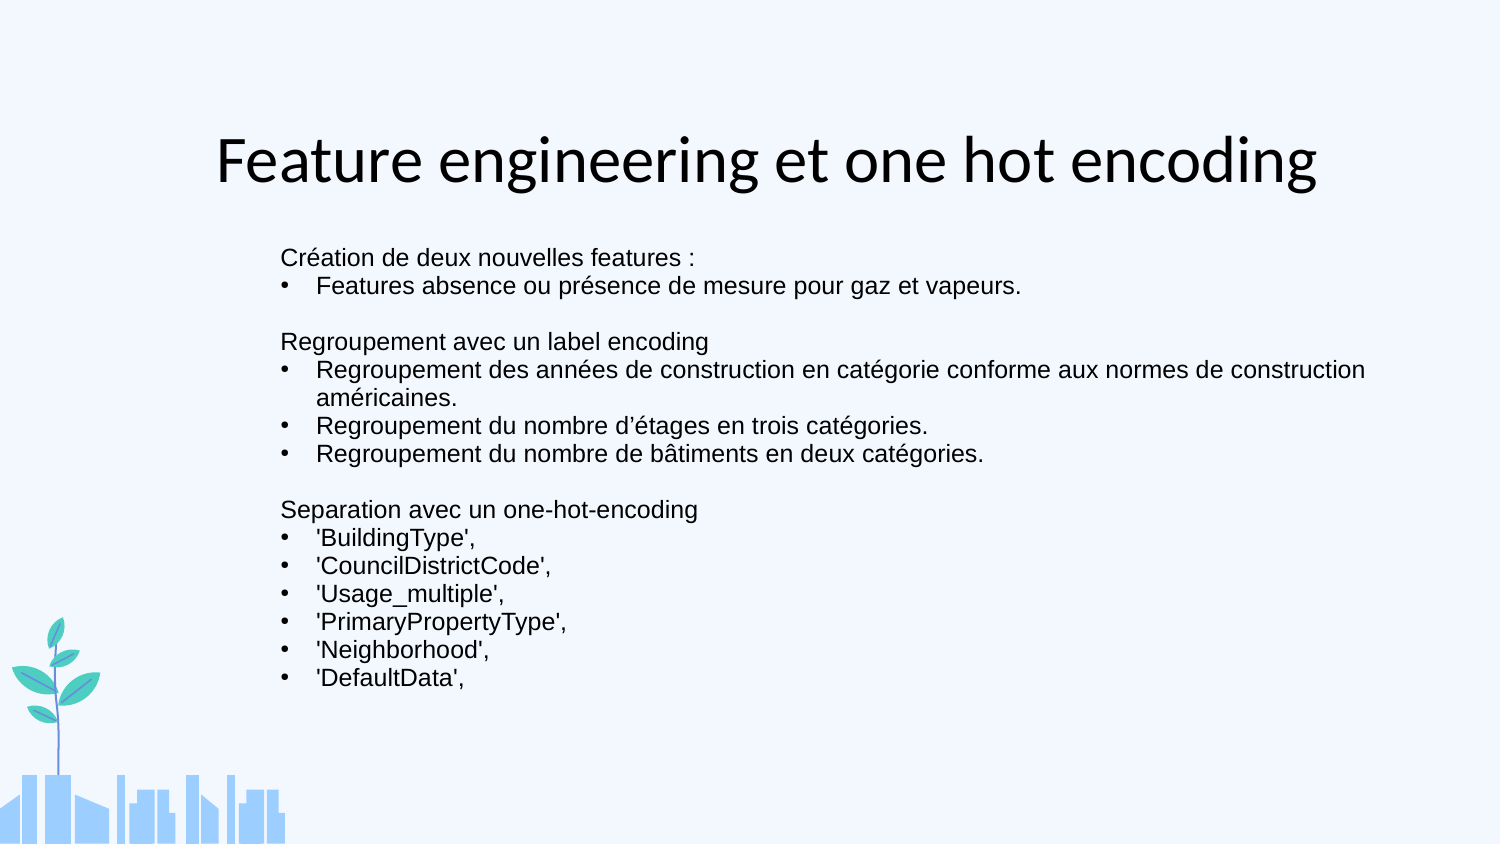

# Feature engineering et one hot encoding
Création de deux nouvelles features :
Features absence ou présence de mesure pour gaz et vapeurs.
Regroupement avec un label encoding
Regroupement des années de construction en catégorie conforme aux normes de construction américaines.
Regroupement du nombre d’étages en trois catégories.
Regroupement du nombre de bâtiments en deux catégories.
Separation avec un one-hot-encoding
'BuildingType',
'CouncilDistrictCode',
'Usage_multiple',
'PrimaryPropertyType',
'Neighborhood',
'DefaultData',